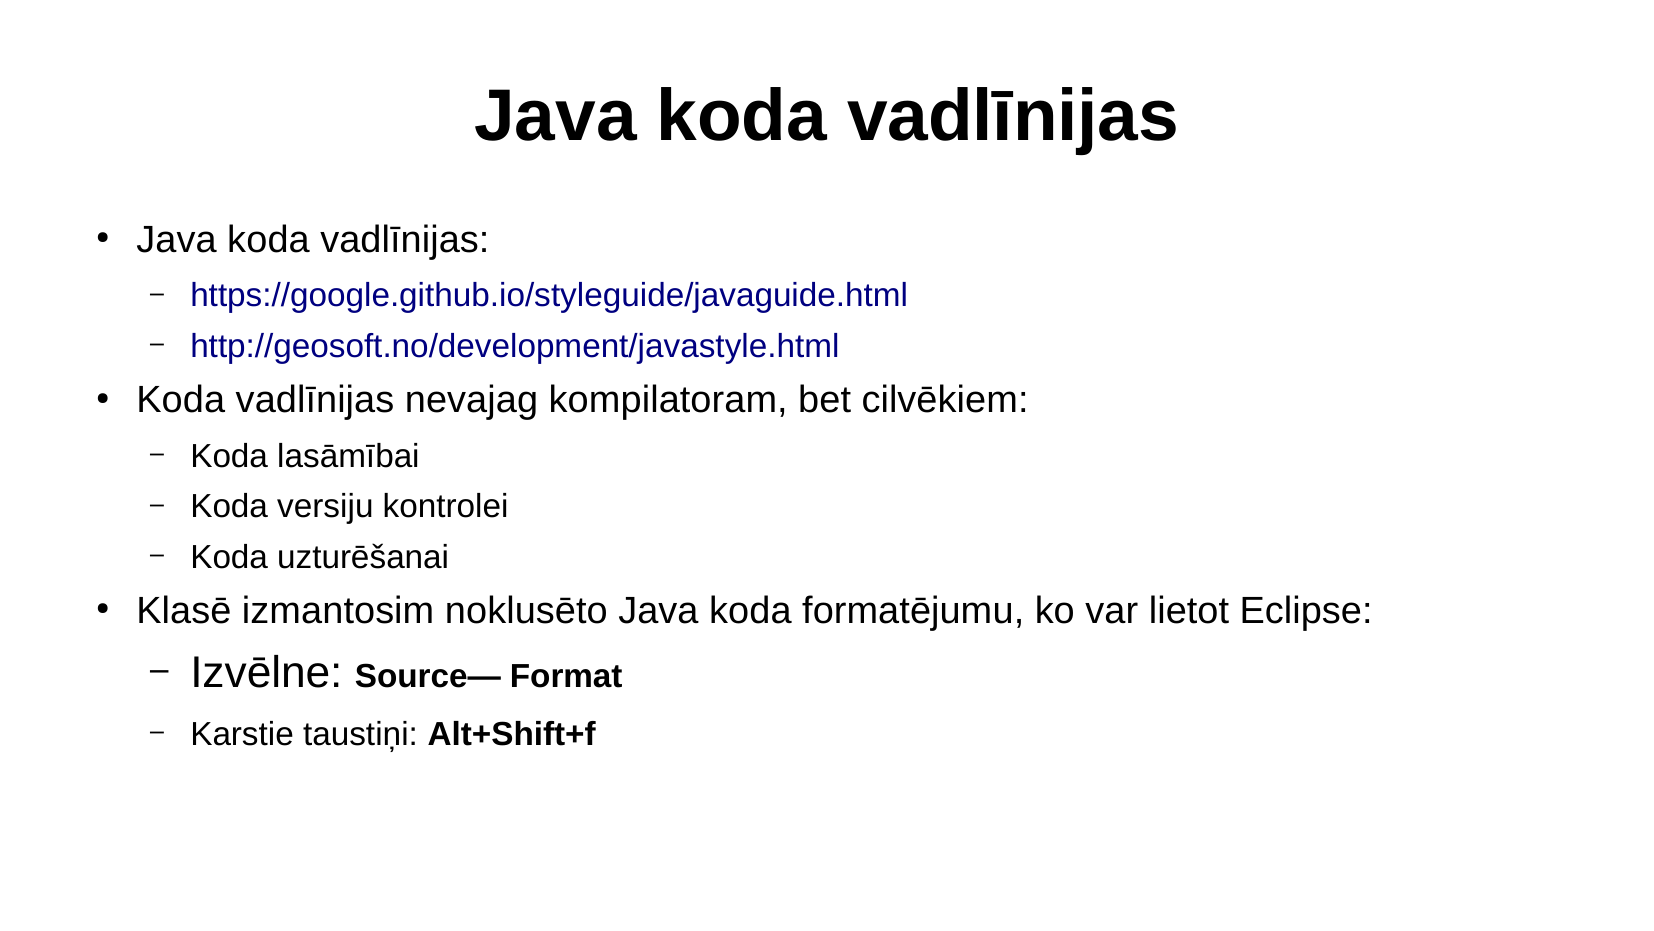

# Java koda vadlīnijas
Java koda vadlīnijas:
https://google.github.io/styleguide/javaguide.html
http://geosoft.no/development/javastyle.html
Koda vadlīnijas nevajag kompilatoram, bet cilvēkiem:
Koda lasāmībai
Koda versiju kontrolei
Koda uzturēšanai
Klasē izmantosim noklusēto Java koda formatējumu, ko var lietot Eclipse:
Izvēlne: Source— Format
Karstie taustiņi: Alt+Shift+f